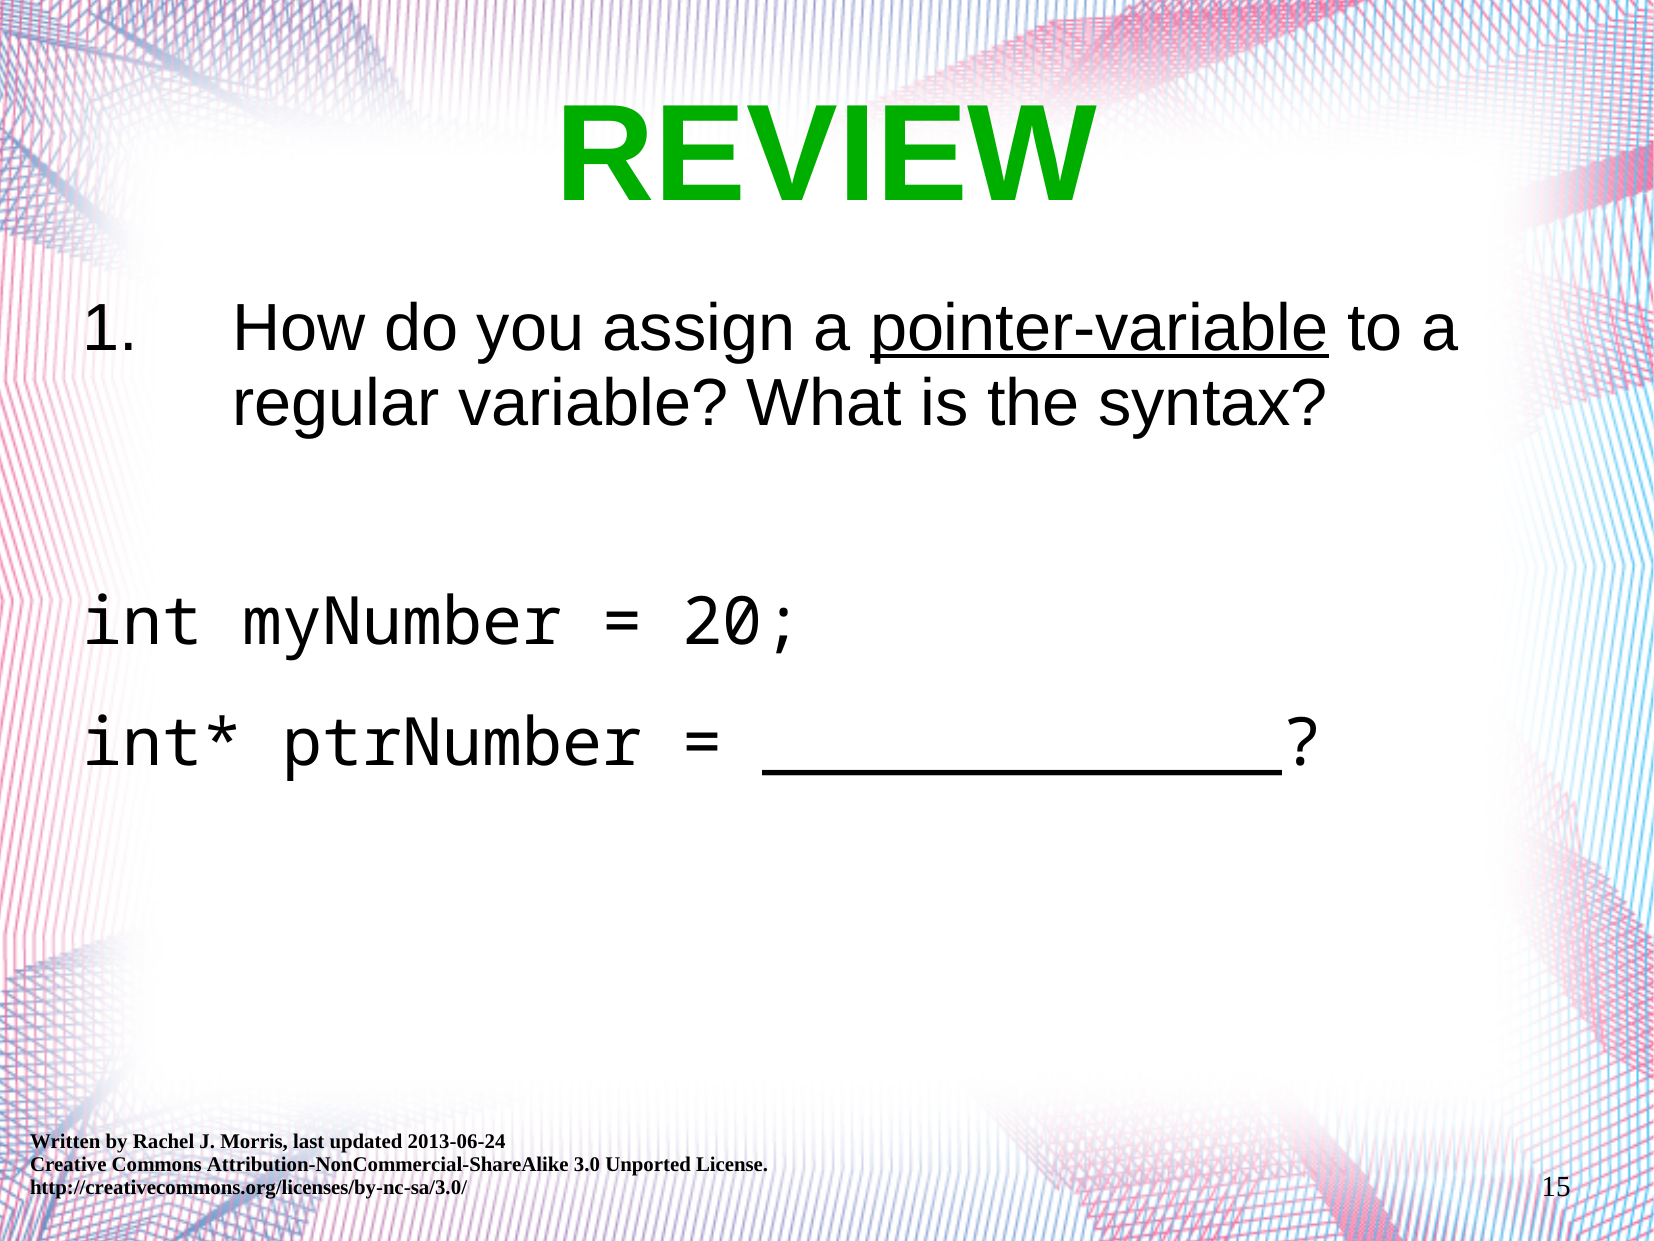

# REVIEW
1.		How do you assign a pointer-variable to a 			regular variable? What is the syntax?
int myNumber = 20;
int* ptrNumber = _____________?
15